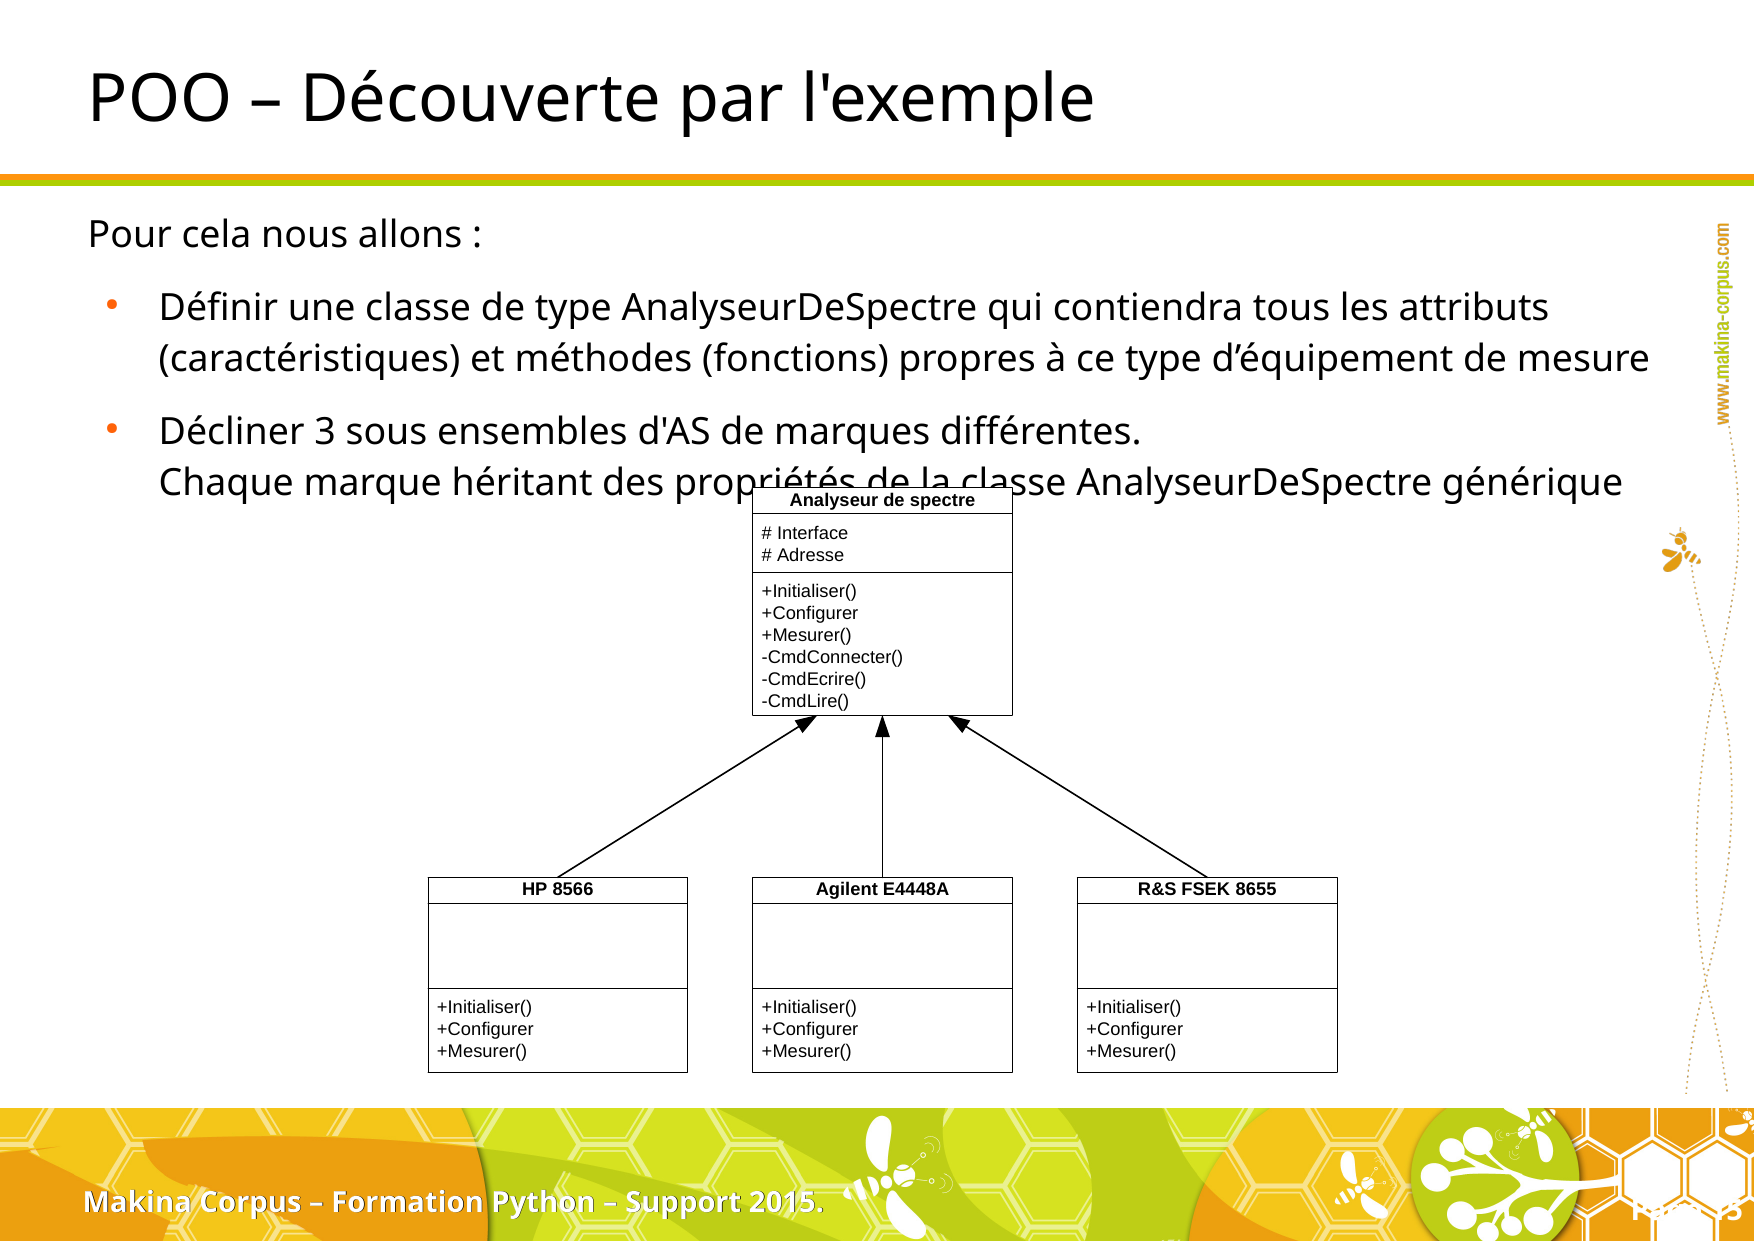

# POO – Découverte par l'exemple
Pour cela nous allons :
Définir une classe de type AnalyseurDeSpectre qui contiendra tous les attributs (caractéristiques) et méthodes (fonctions) propres à ce type d’équipement de mesure
Décliner 3 sous ensembles d'AS de marques différentes.
Chaque marque héritant des propriétés de la classe AnalyseurDeSpectre générique
tesg
15